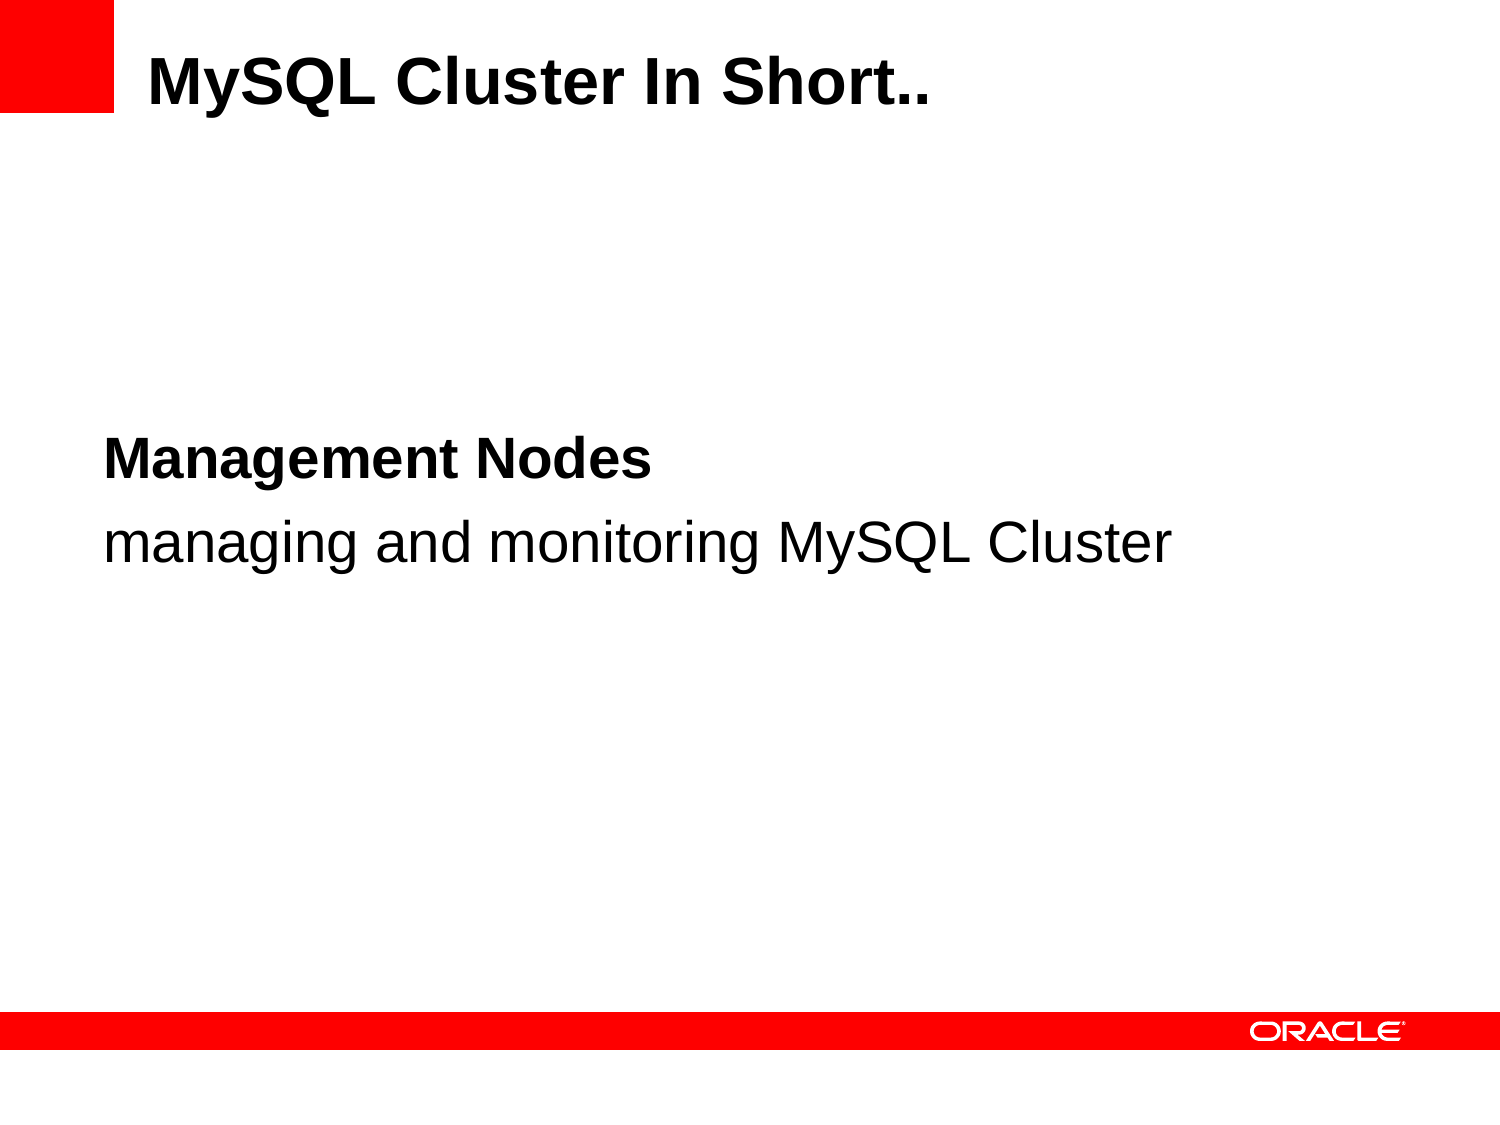

# MySQL Cluster In Short..
Management Nodes
managing and monitoring MySQL Cluster